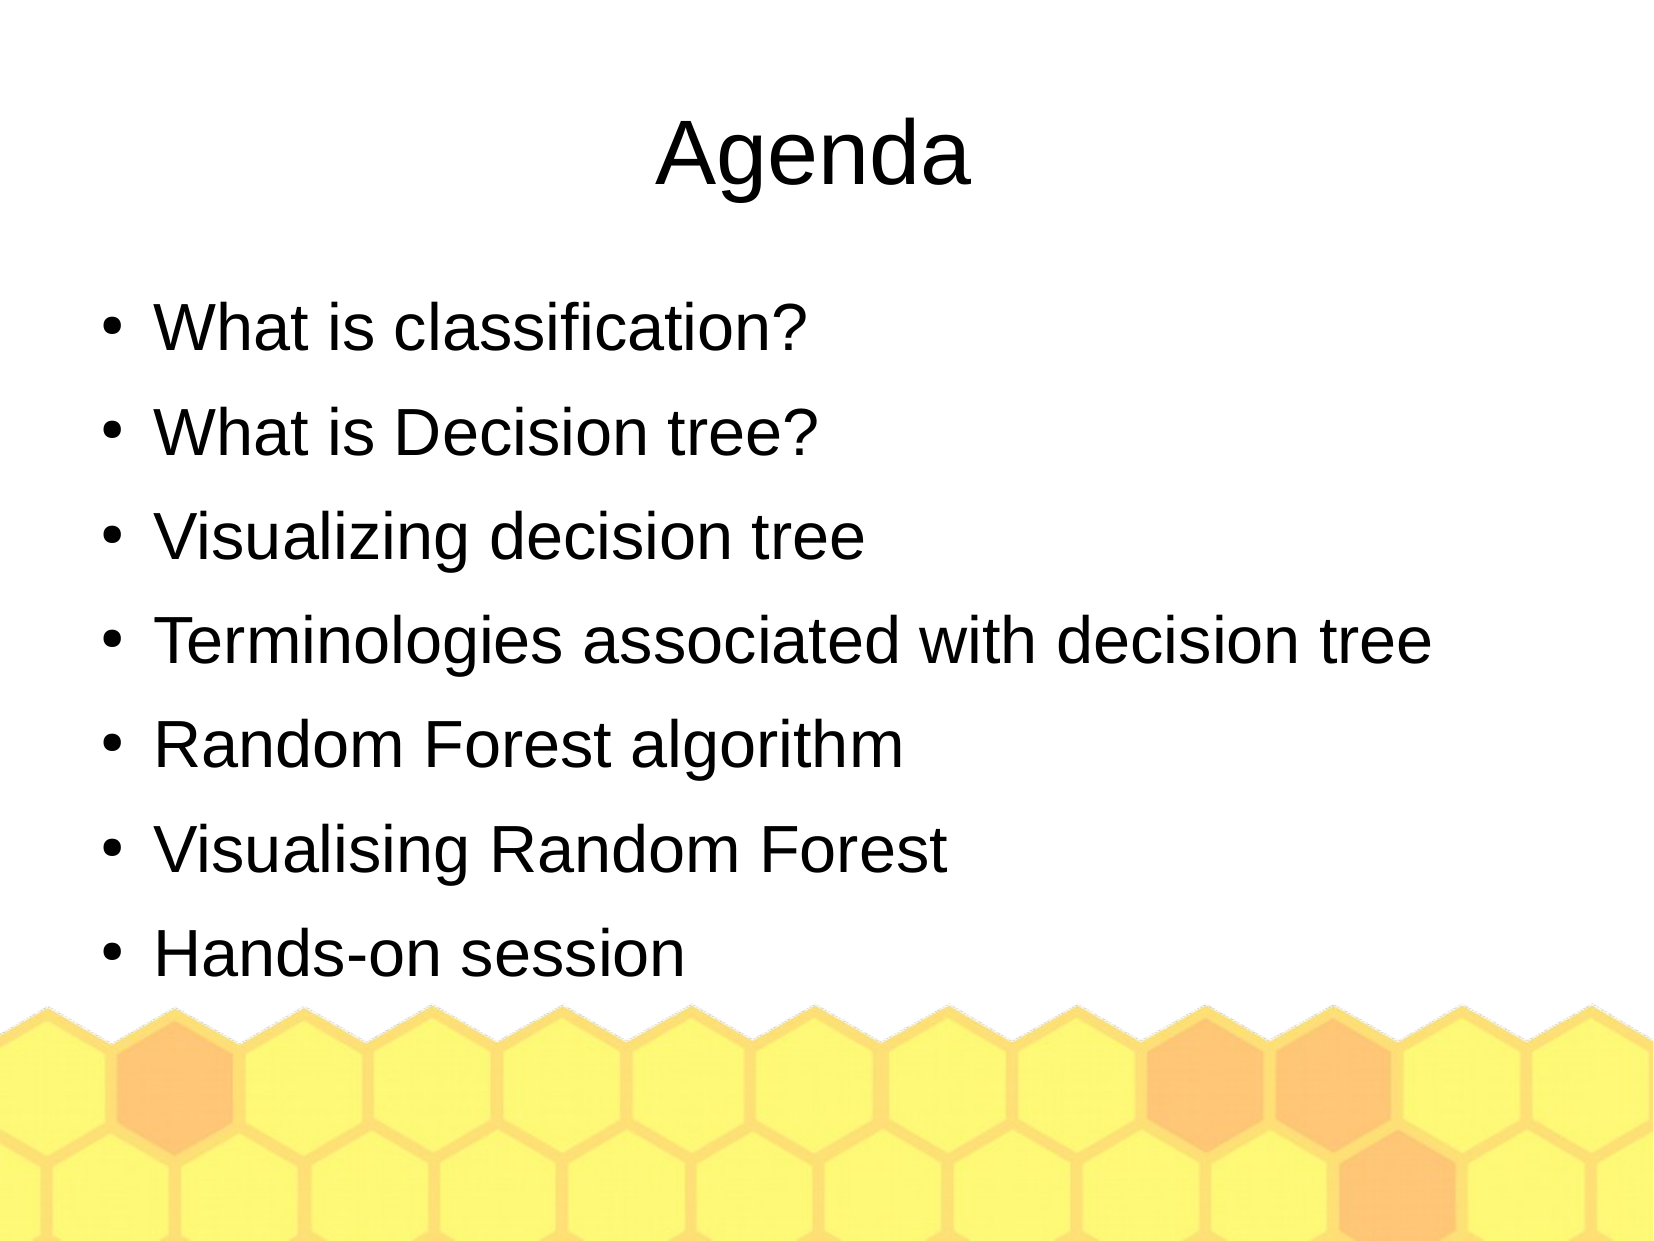

# Agenda
What is classification?
What is Decision tree?
Visualizing decision tree
Terminologies associated with decision tree
Random Forest algorithm
Visualising Random Forest
Hands-on session